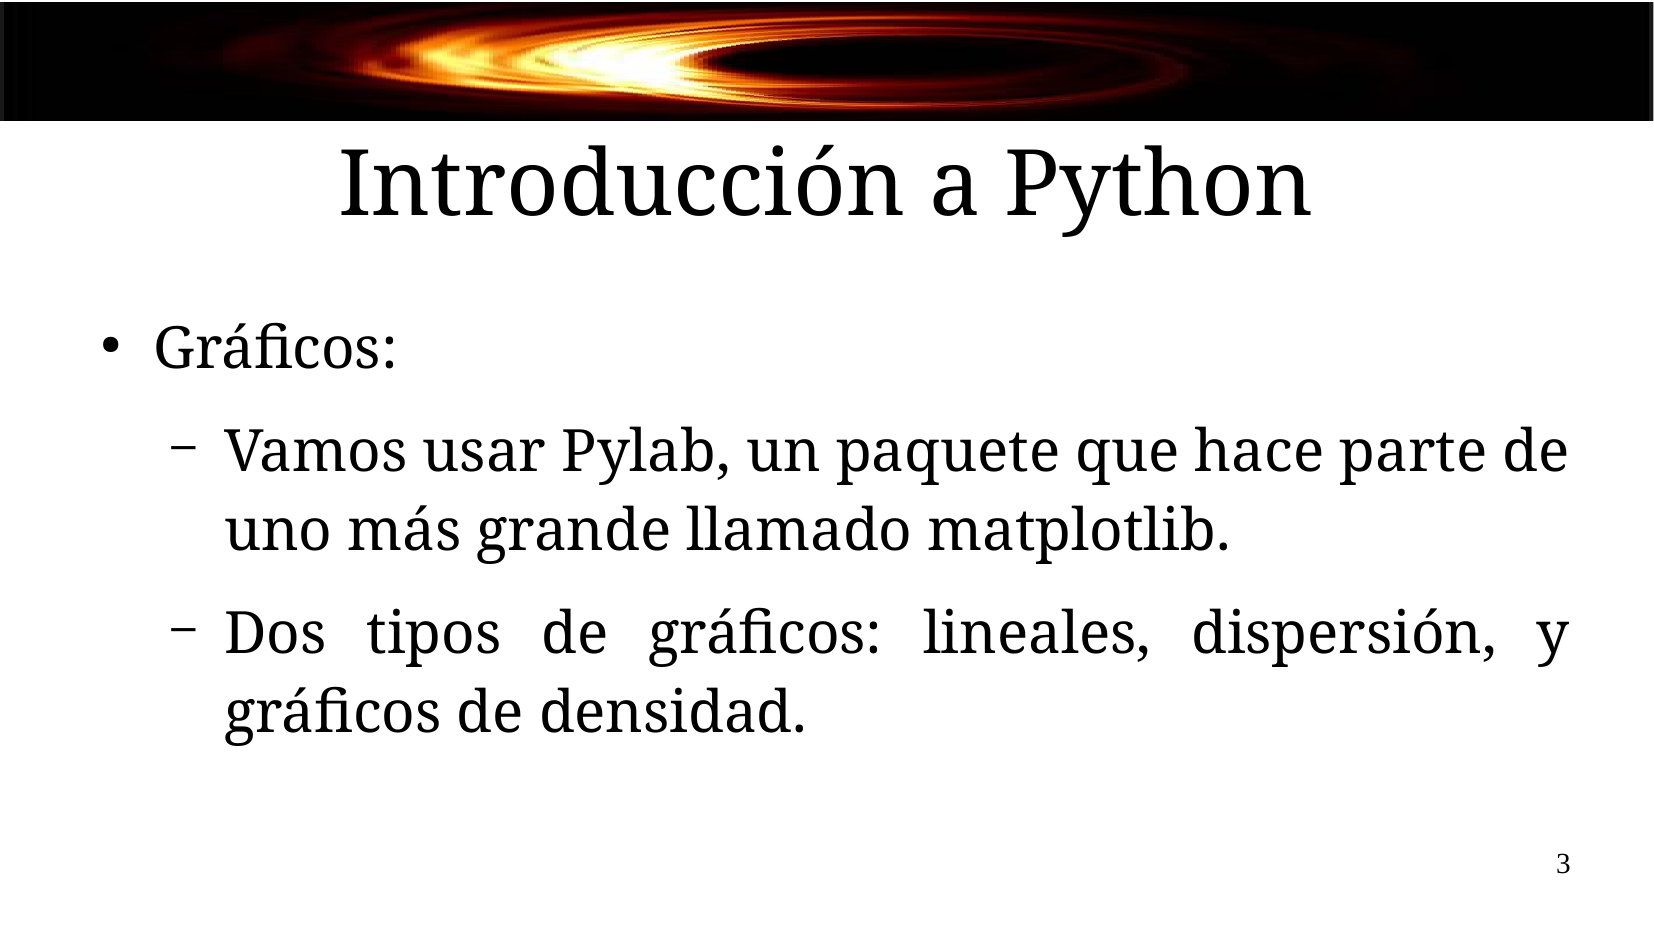

# Introducción a Python
Gráficos:
Vamos usar Pylab, un paquete que hace parte de uno más grande llamado matplotlib.
Dos tipos de gráficos: lineales, dispersión, y gráficos de densidad.
3